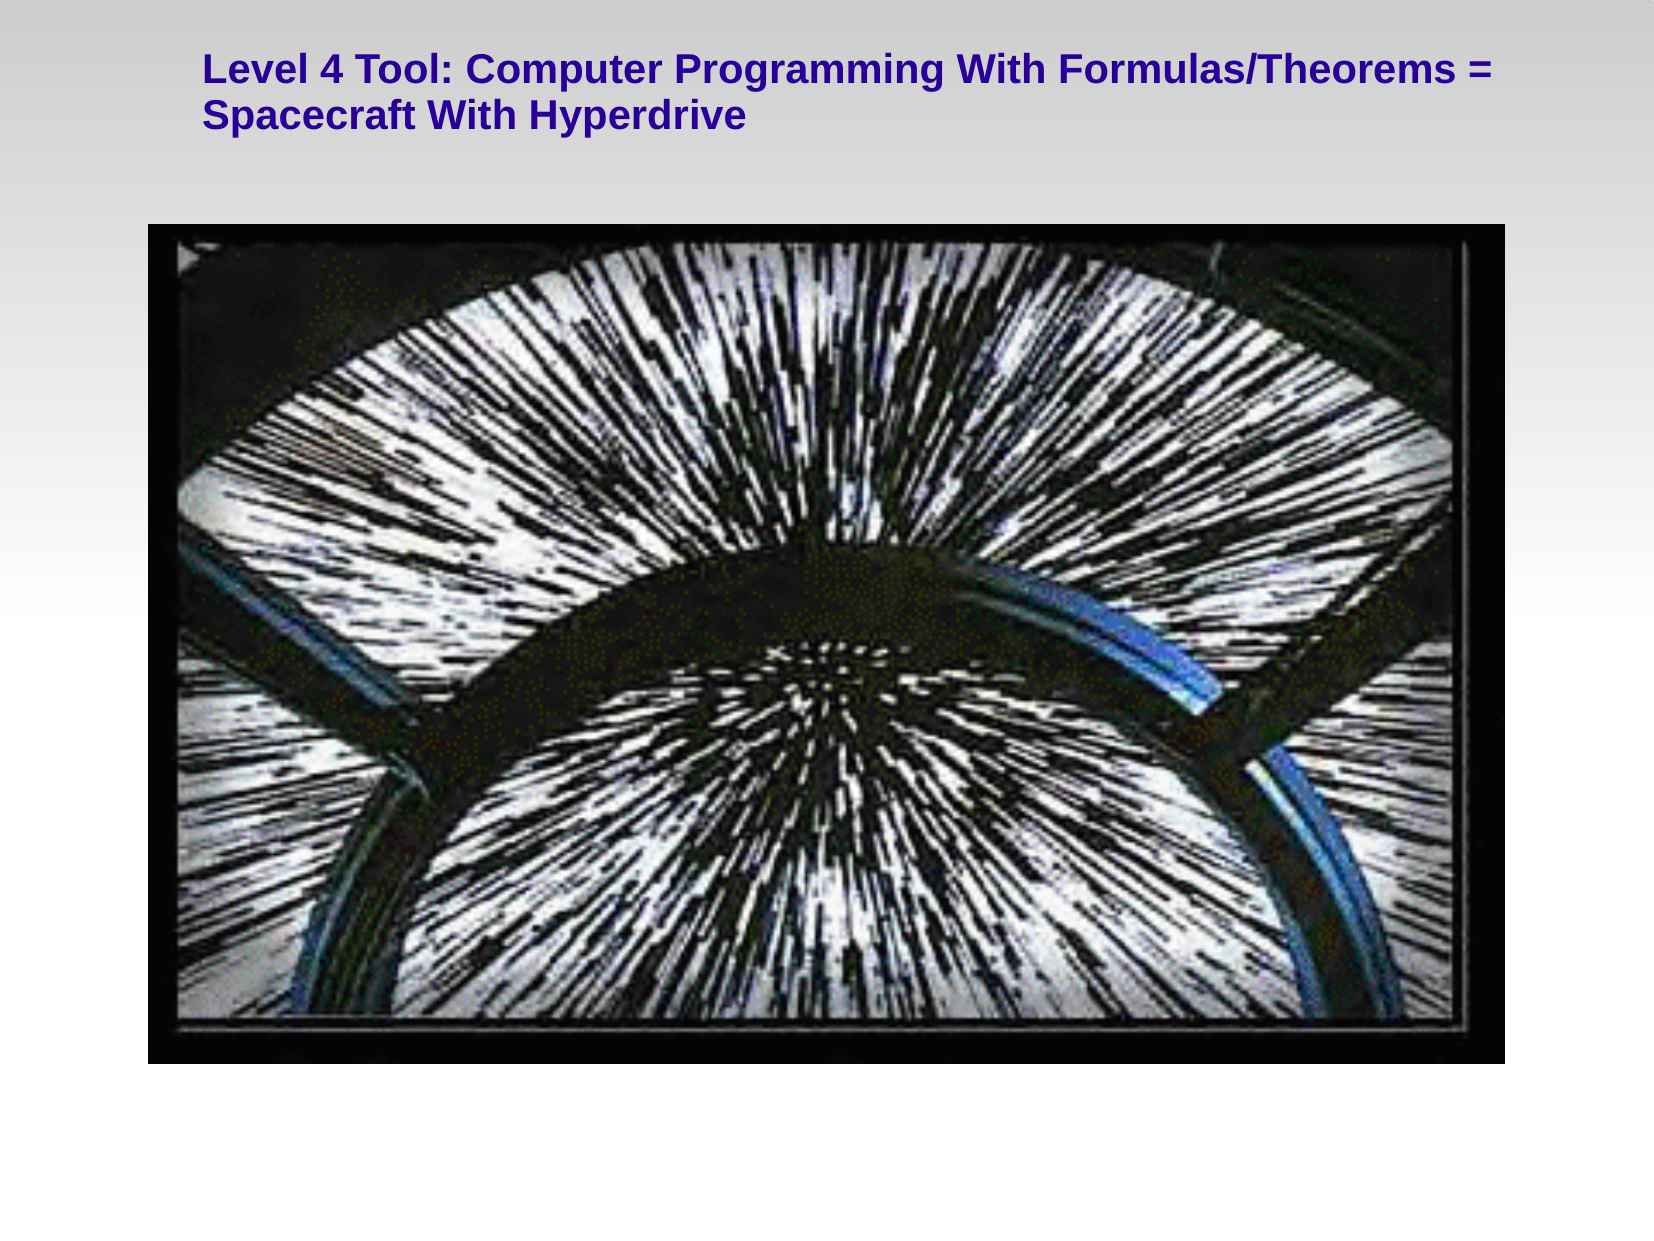

Level 4 Tool: Computer Programming With Formulas/Theorems = Spacecraft With Hyperdrive